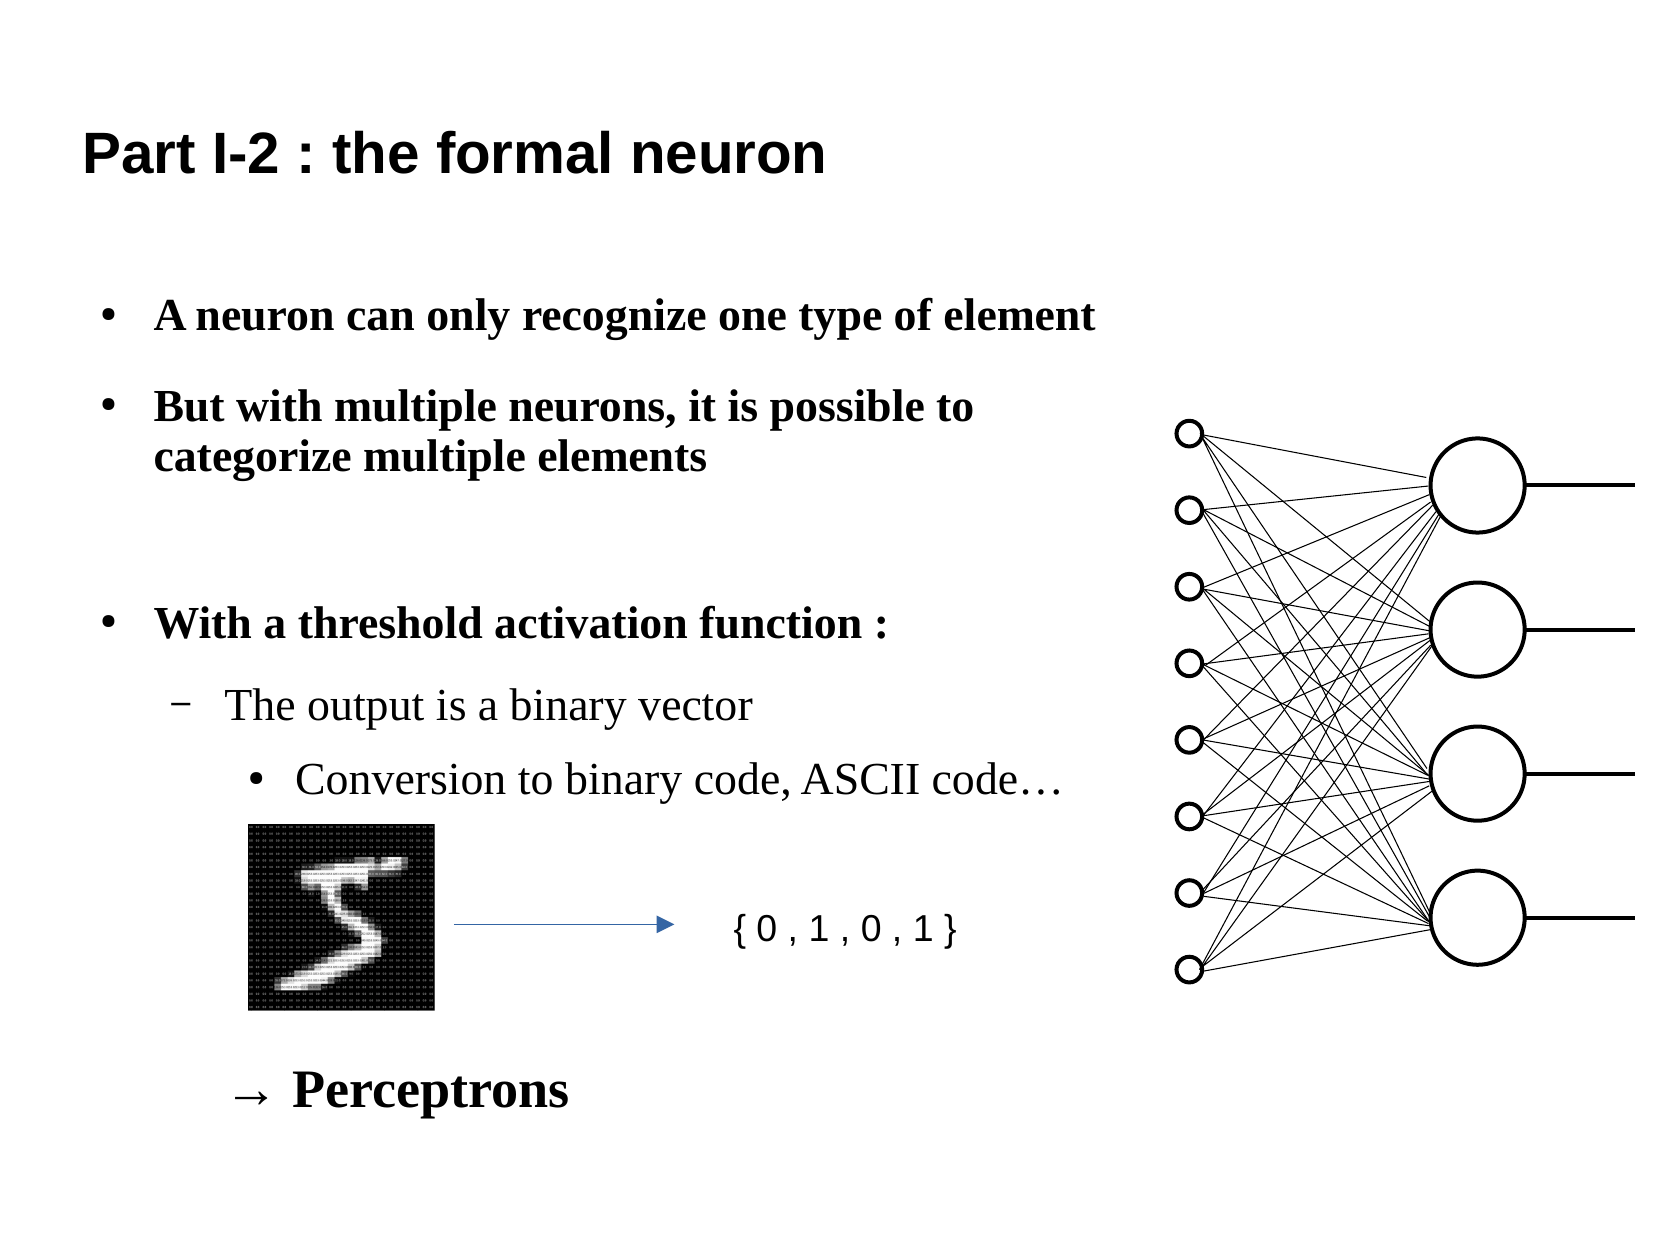

# Part I-2 : the formal neuron
A neuron can only recognize one type of element
But with multiple neurons, it is possible to categorize multiple elements
With a threshold activation function :
The output is a binary vector
Conversion to binary code, ASCII code…
→ Perceptrons
{ 0 , 1 , 0 , 1 }